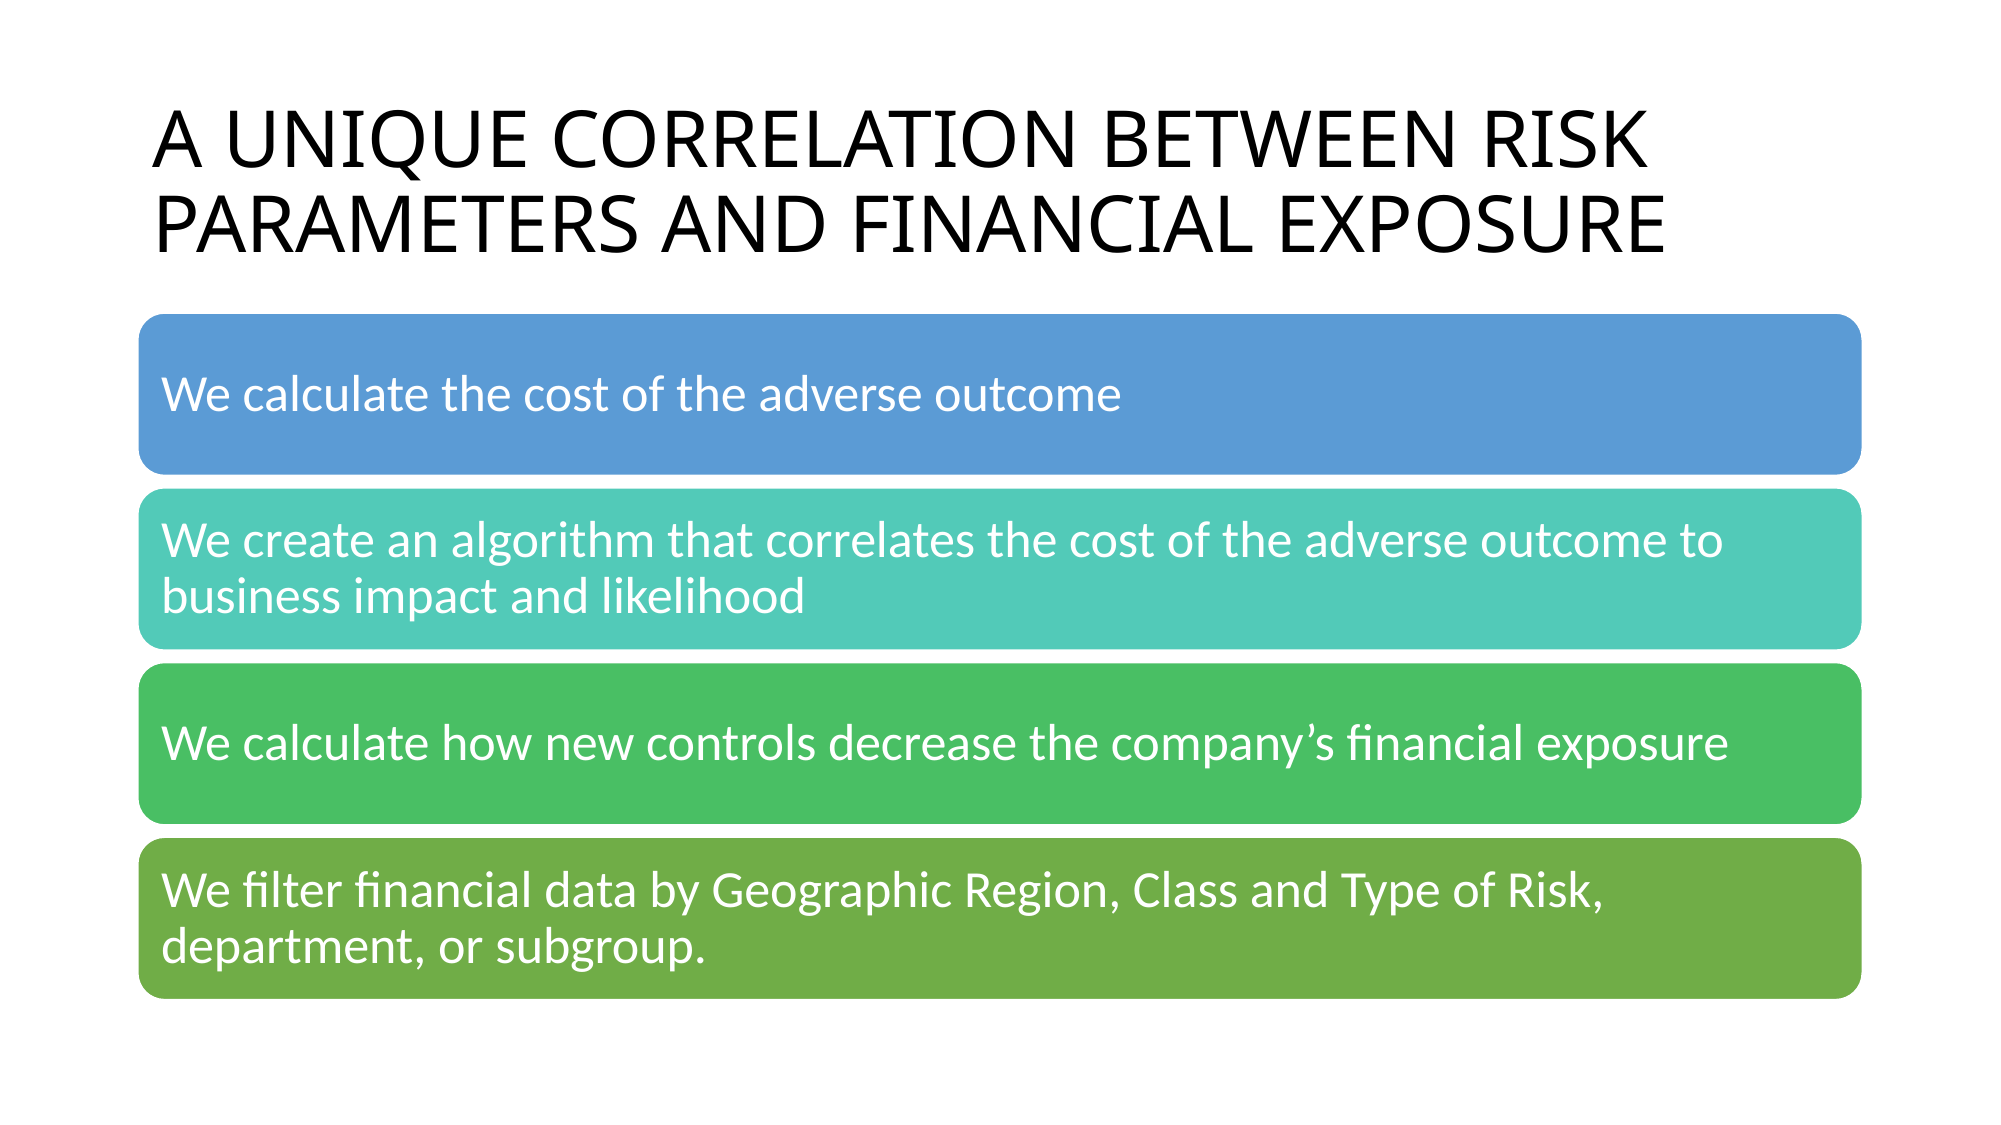

# A UNIQUE CORRELATION BETWEEN RISK PARAMETERS AND FINANCIAL EXPOSURE
We calculate the cost of the adverse outcome
We create an algorithm that correlates the cost of the adverse outcome to business impact and likelihood
We calculate how new controls decrease the company’s financial exposure
We filter financial data by Geographic Region, Class and Type of Risk, department, or subgroup.